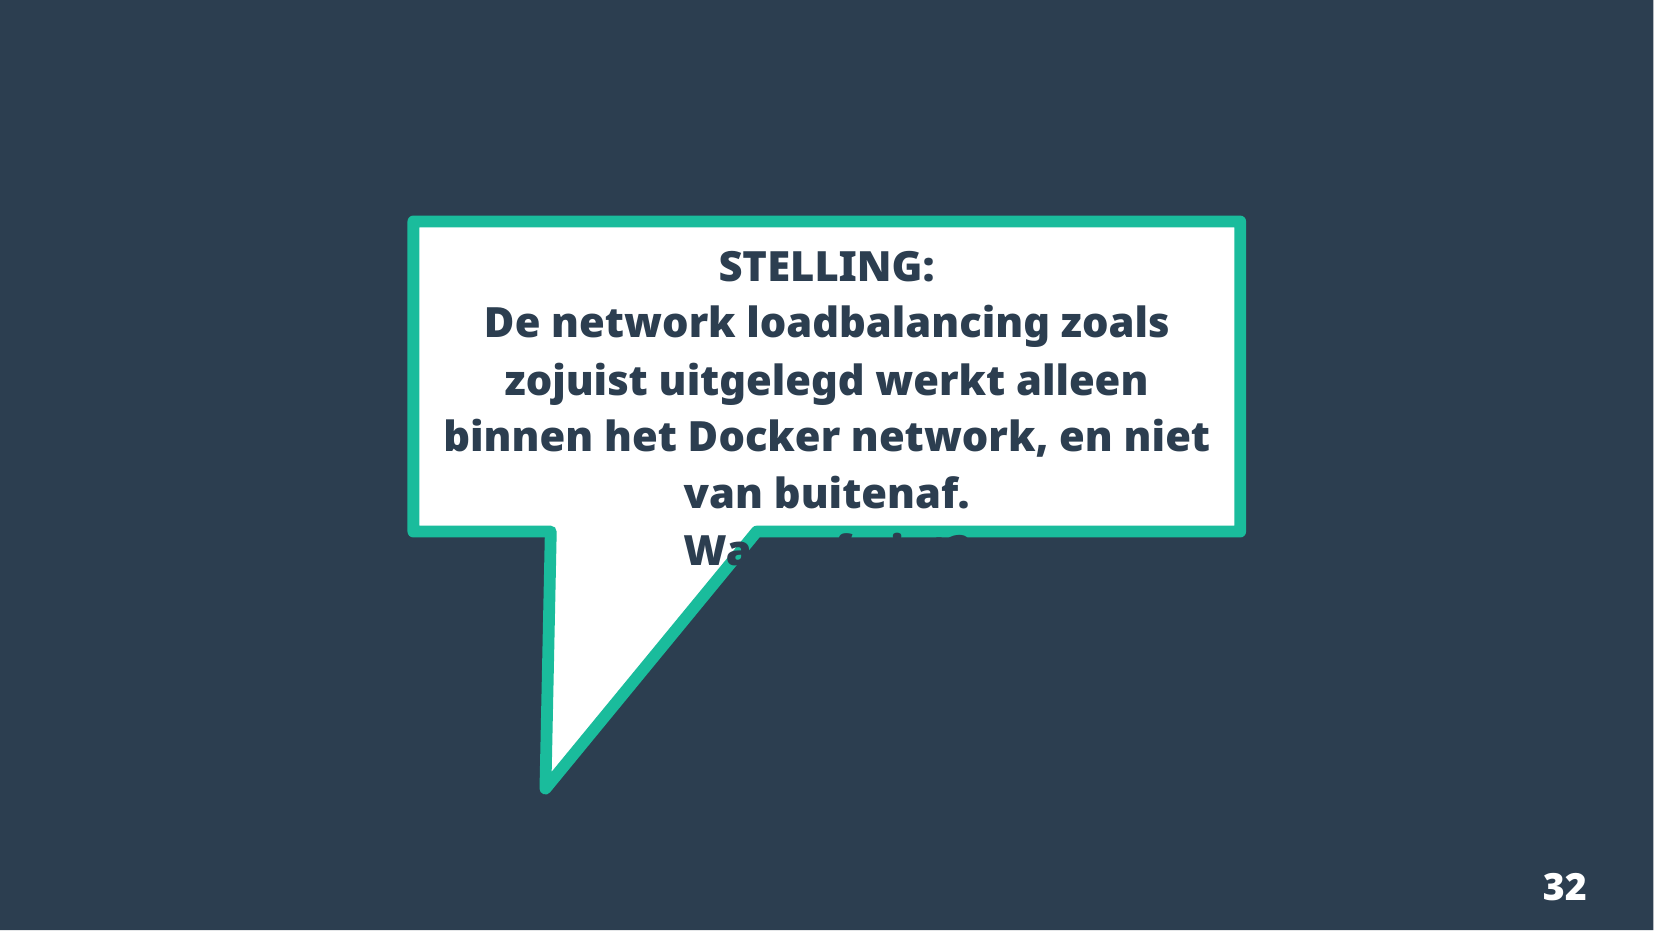

# STELLING: De network loadbalancing zoals zojuist uitgelegd werkt alleen binnen het Docker network, en niet van buitenaf. Waar of niet?
32